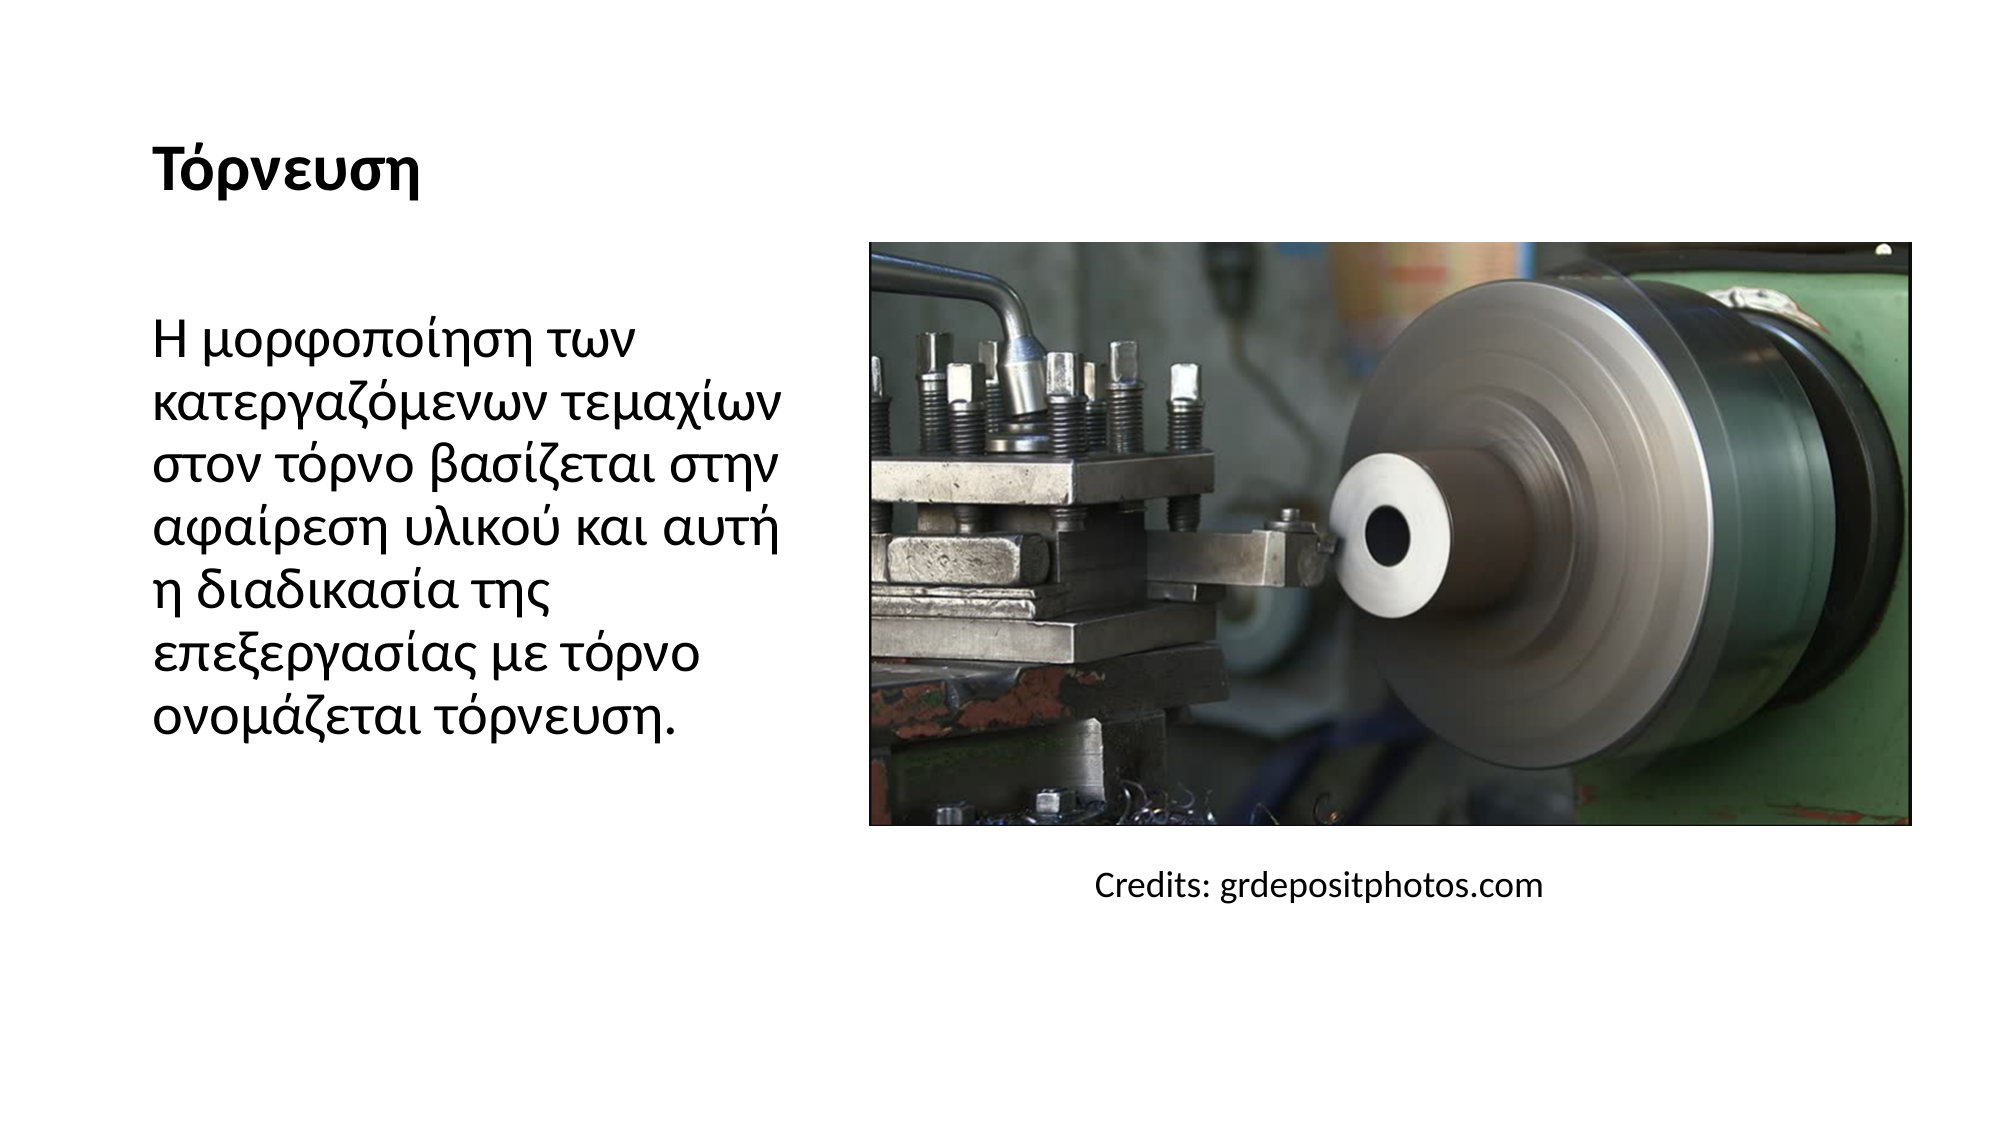

# Τόρνευση
Η μορφοποίηση των κατεργαζόμενων τεμαχίων στον τόρνο βασίζεται στην αφαίρεση υλικού και αυτή η διαδικασία της επεξεργασίας με τόρνο ονομάζεται τόρνευση.
Credits: grdepositphotos.com